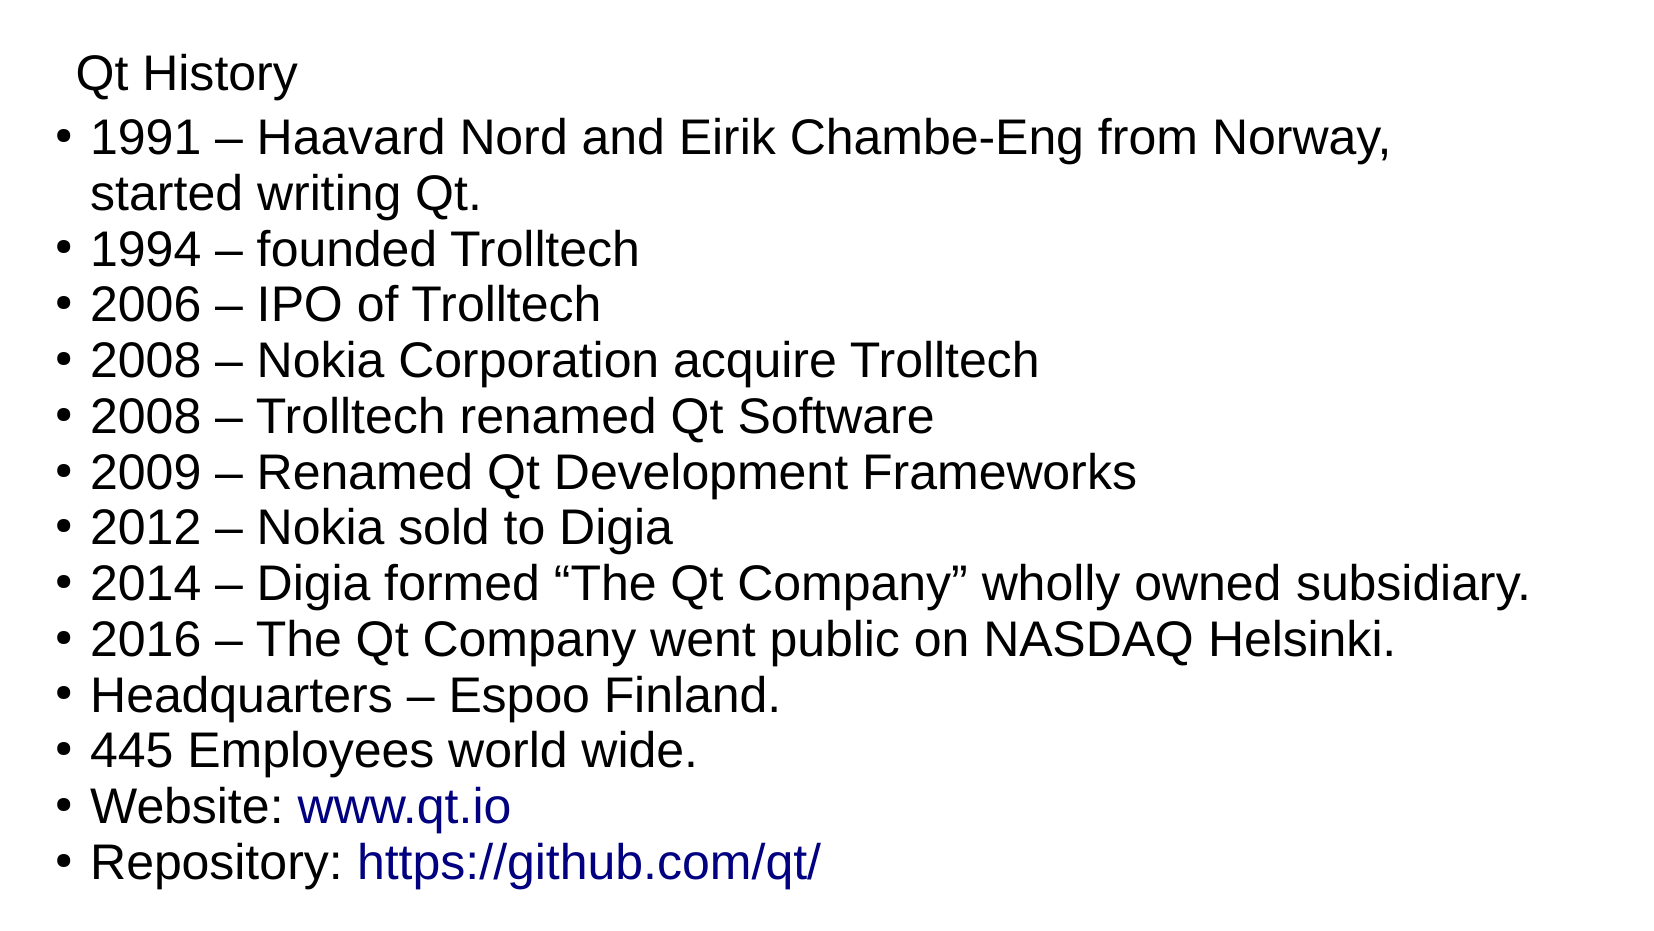

Qt History
1991 – Haavard Nord and Eirik Chambe-Eng from Norway, started writing Qt.
1994 – founded Trolltech
2006 – IPO of Trolltech
2008 – Nokia Corporation acquire Trolltech
2008 – Trolltech renamed Qt Software
2009 – Renamed Qt Development Frameworks
2012 – Nokia sold to Digia
2014 – Digia formed “The Qt Company” wholly owned subsidiary.
2016 – The Qt Company went public on NASDAQ Helsinki.
Headquarters – Espoo Finland.
445 Employees world wide.
Website: www.qt.io
Repository: https://github.com/qt/